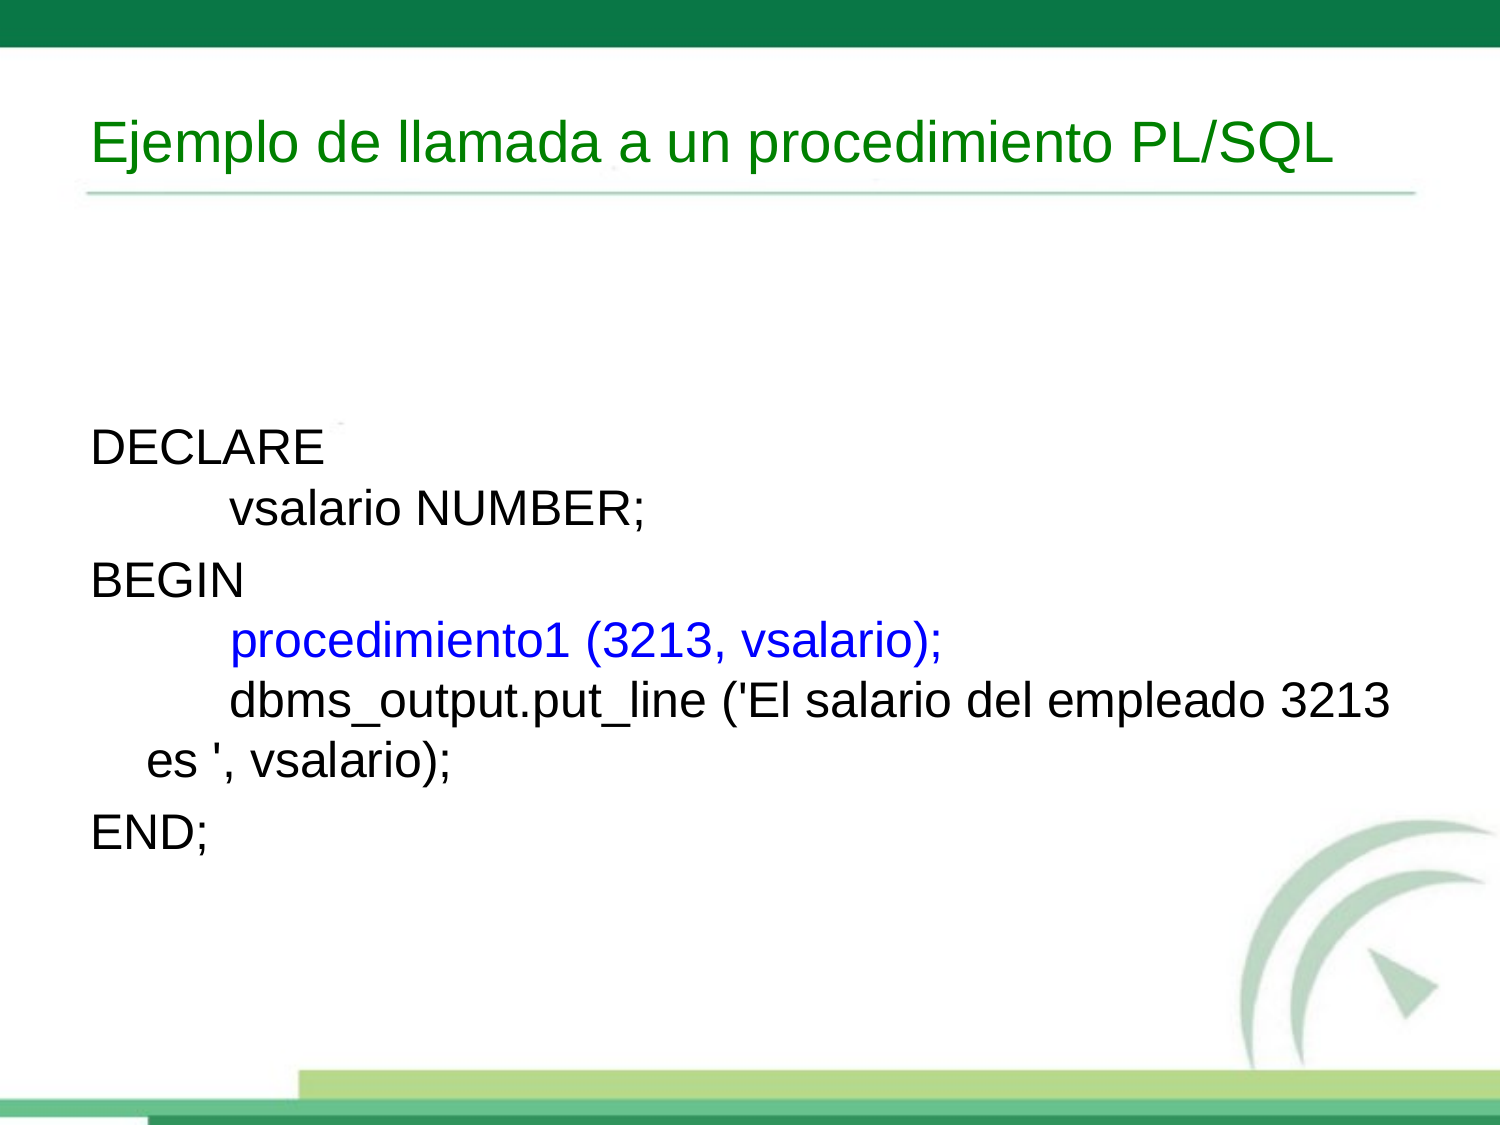

# Ejemplo de llamada a un procedimiento PL/SQL
DECLARE
      vsalario NUMBER;
BEGIN
      procedimiento1 (3213, vsalario);
      dbms_output.put_line ('El salario del empleado 3213 es ', vsalario);
END;